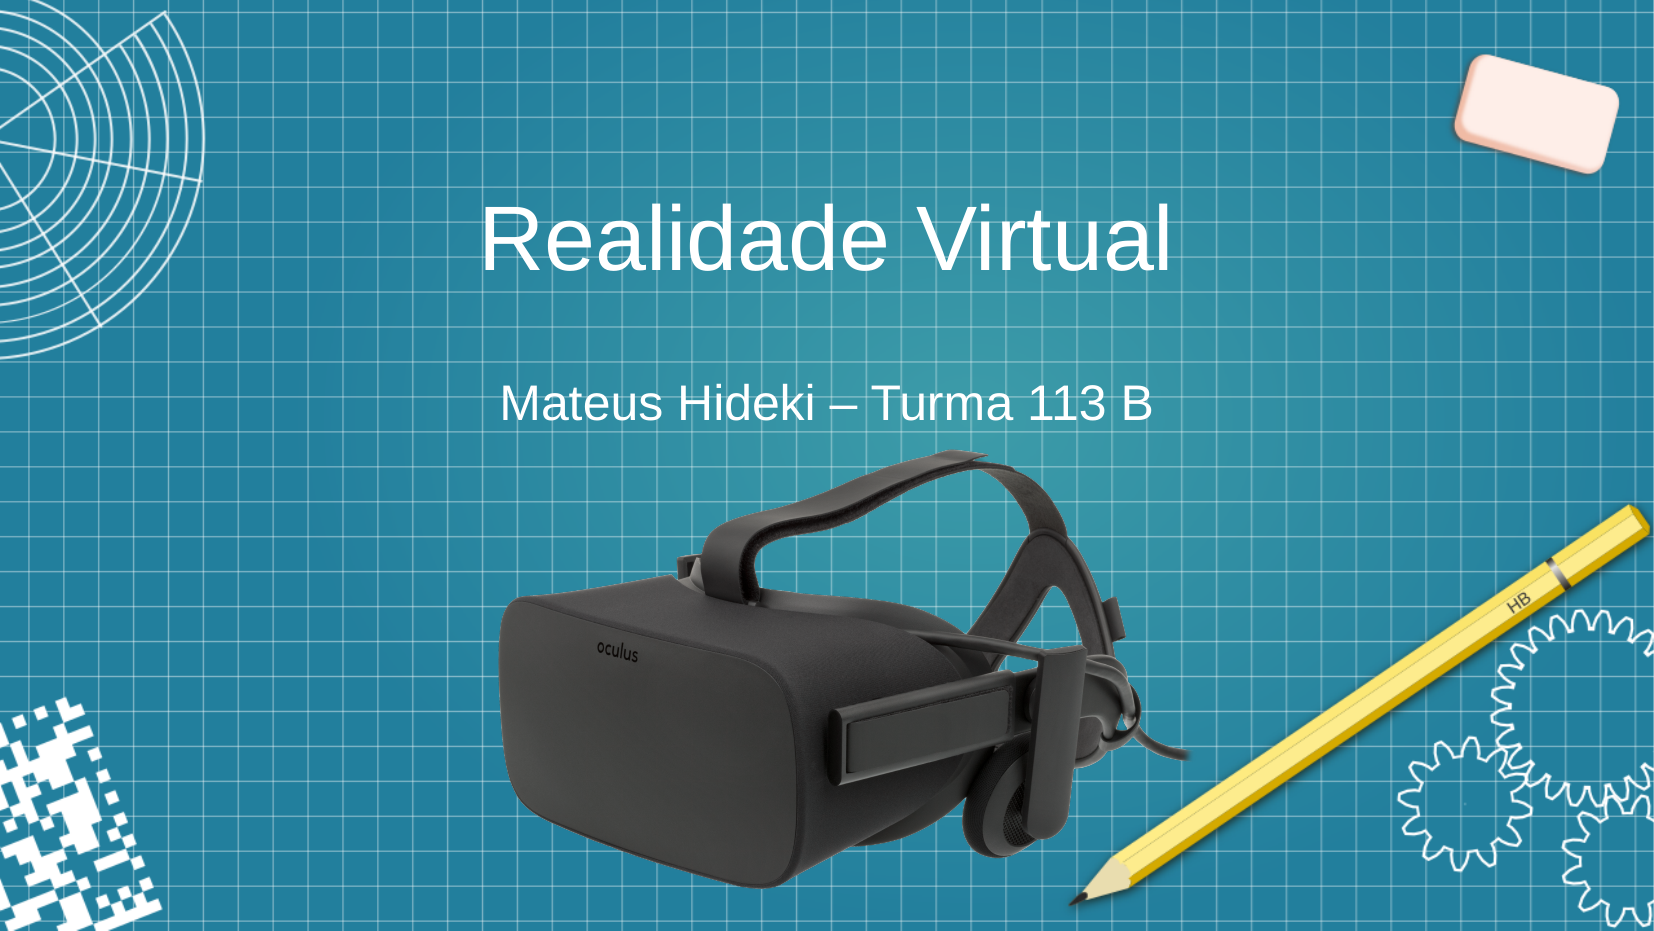

# Realidade Virtual
Mateus Hideki – Turma 113 B